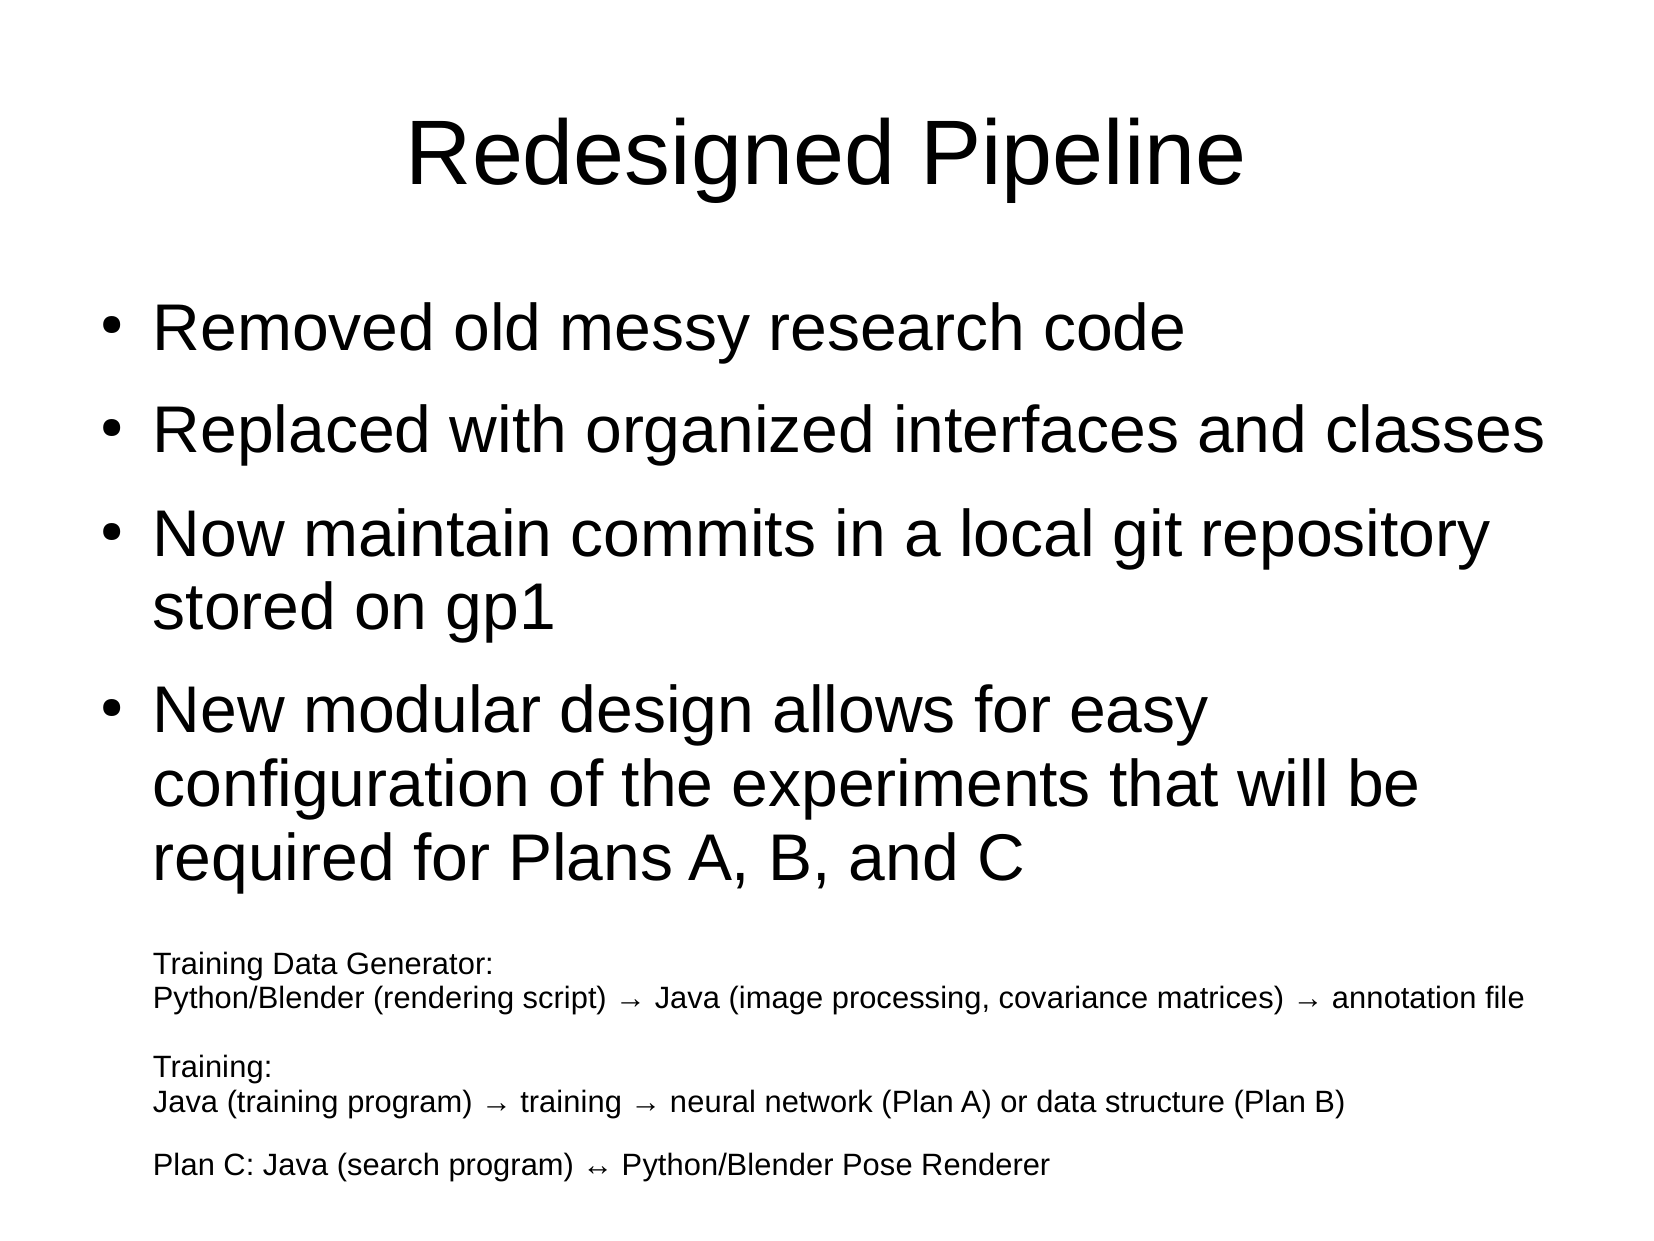

# Redesigned Pipeline
Removed old messy research code
Replaced with organized interfaces and classes
Now maintain commits in a local git repository stored on gp1
New modular design allows for easy configuration of the experiments that will be required for Plans A, B, and C
Training Data Generator:
Python/Blender (rendering script) → Java (image processing, covariance matrices) → annotation file
Training:
Java (training program) → training → neural network (Plan A) or data structure (Plan B)
Plan C: Java (search program) ↔ Python/Blender Pose Renderer